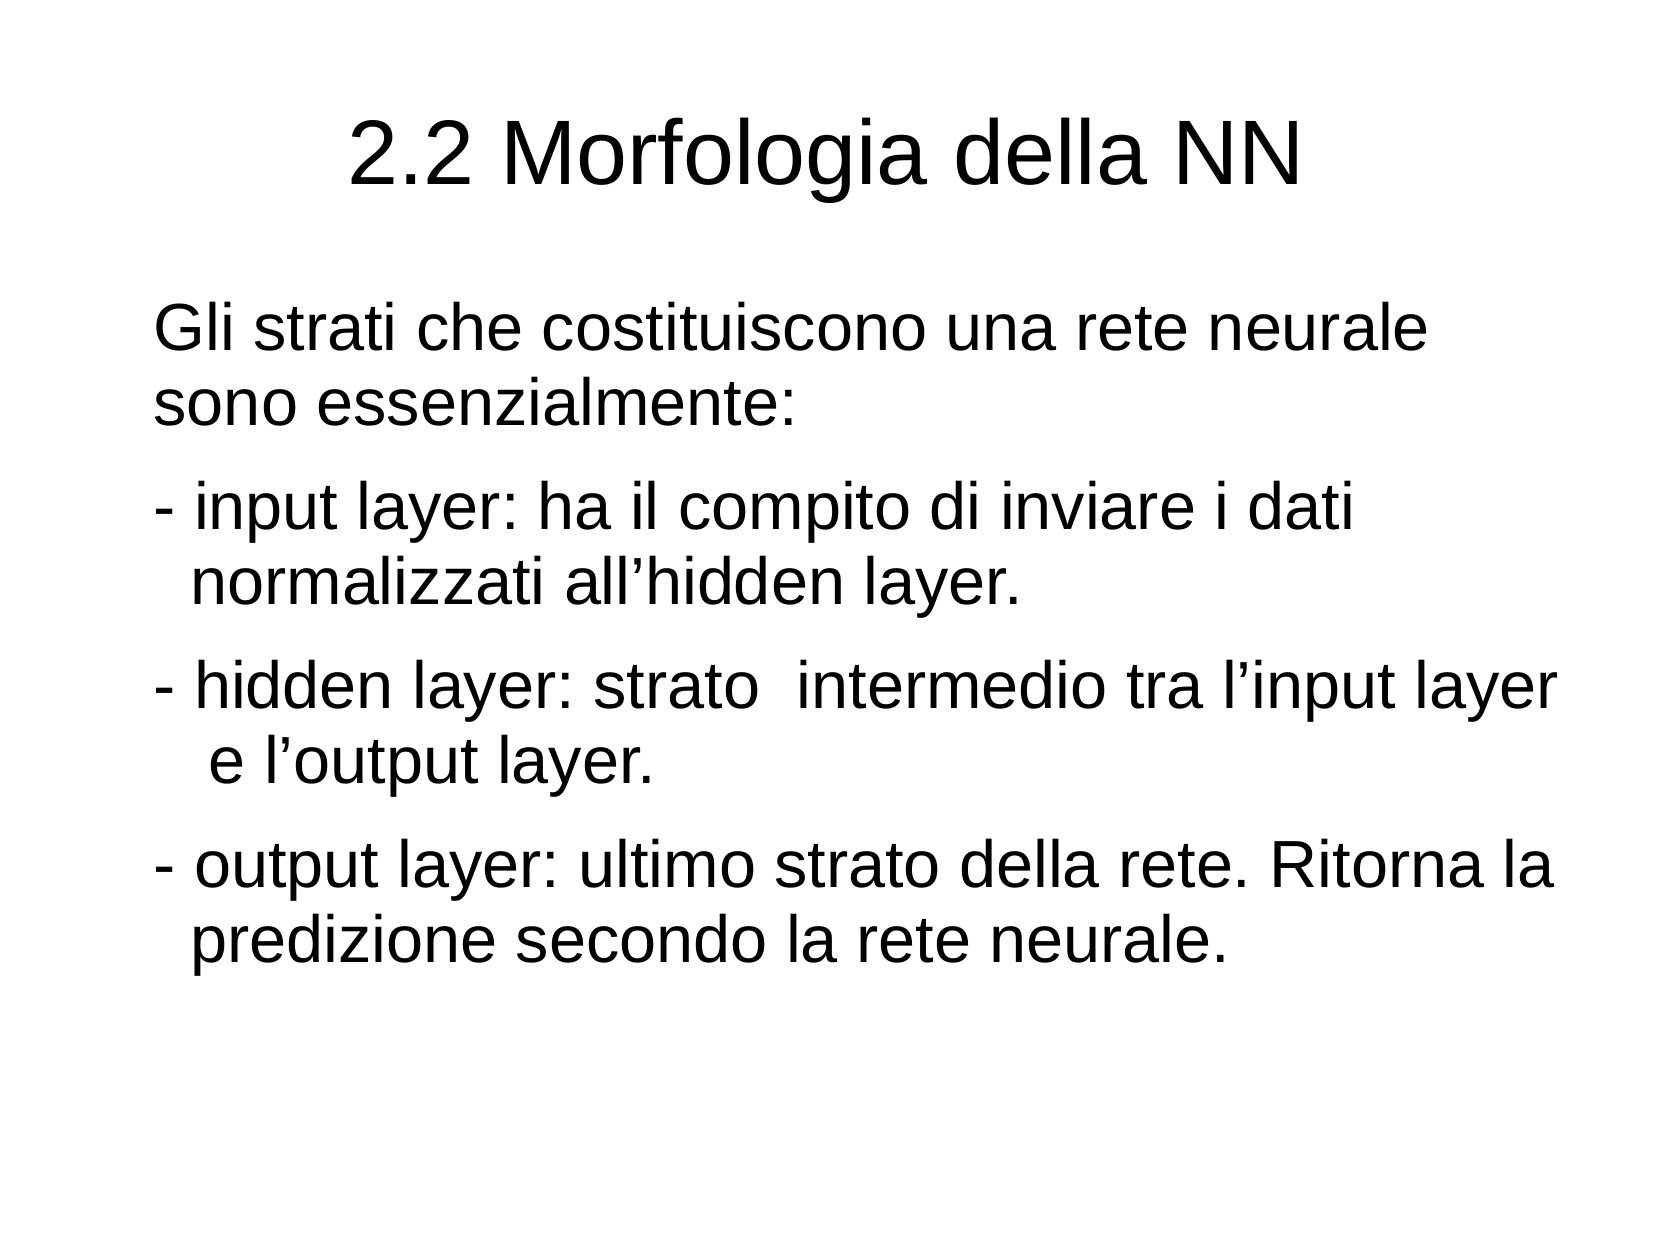

# 2.2 Morfologia della NN
Gli strati che costituiscono una rete neurale sono essenzialmente:
- input layer: ha il compito di inviare i dati 		 normalizzati all’hidden layer.
- hidden layer: strato intermedio tra l’input layer e l’output layer.
- output layer: ultimo strato della rete. Ritorna la predizione secondo la rete neurale.